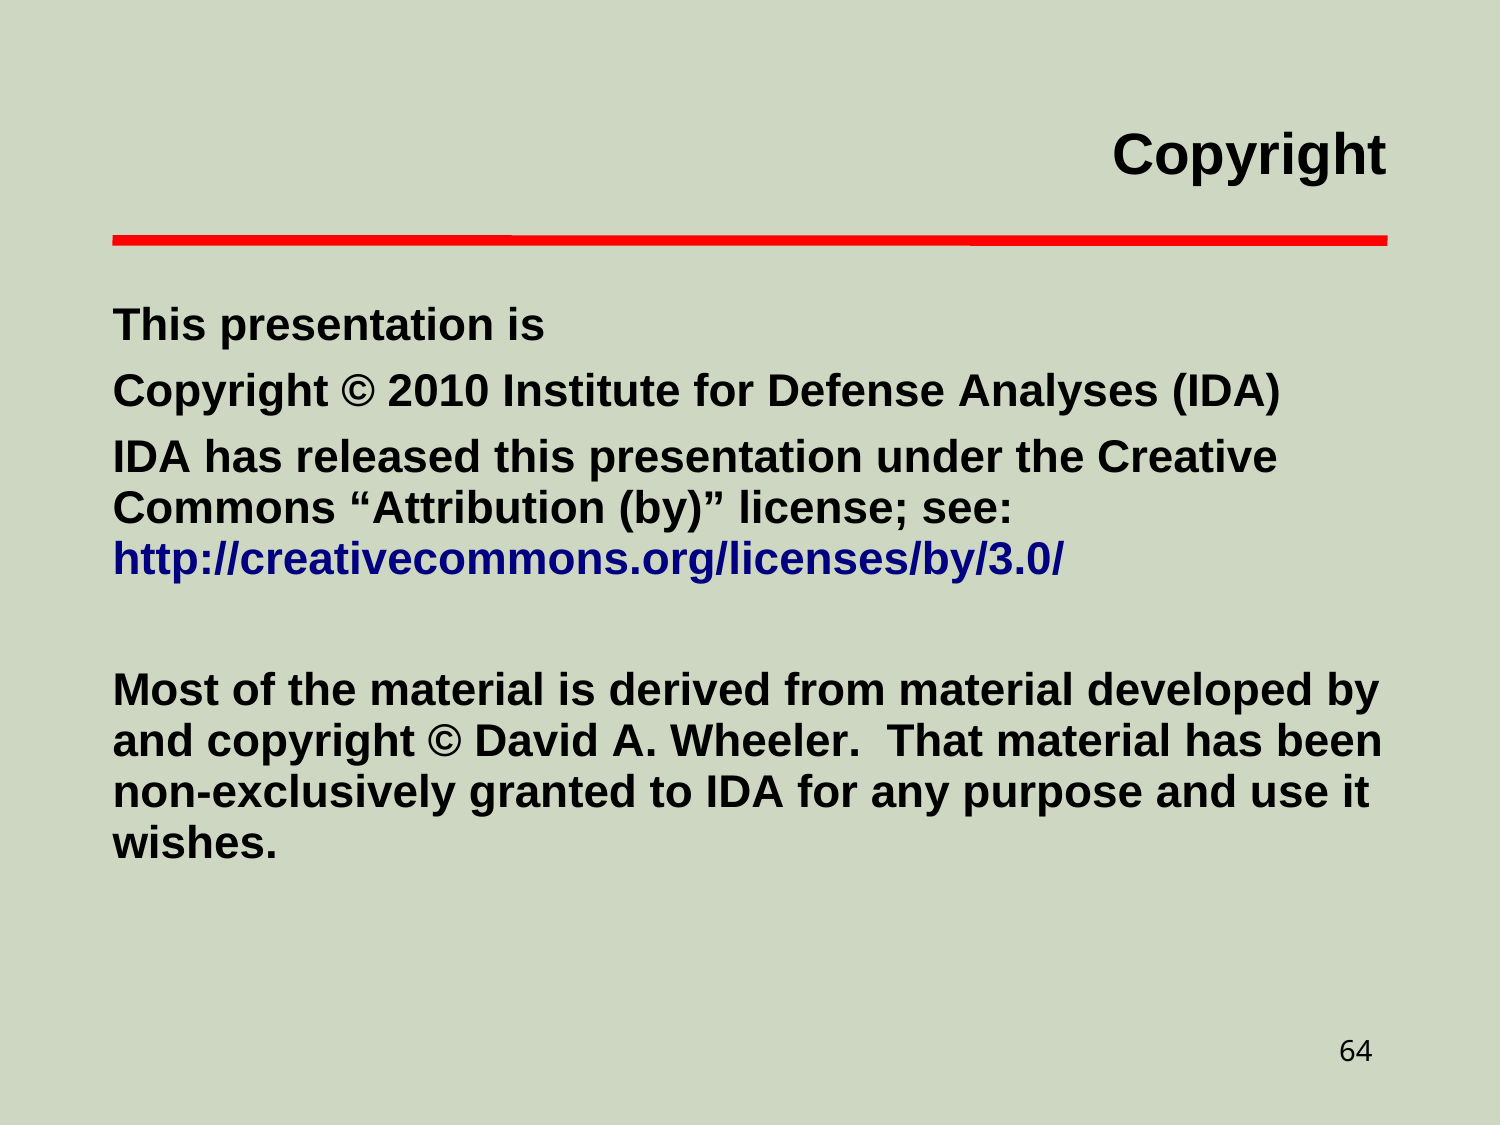

# Copyright
This presentation is
Copyright © 2010 Institute for Defense Analyses (IDA)
IDA has released this presentation under the Creative Commons “Attribution (by)” license; see: http://creativecommons.org/licenses/by/3.0/
Most of the material is derived from material developed by and copyright © David A. Wheeler. That material has been non-exclusively granted to IDA for any purpose and use it wishes.